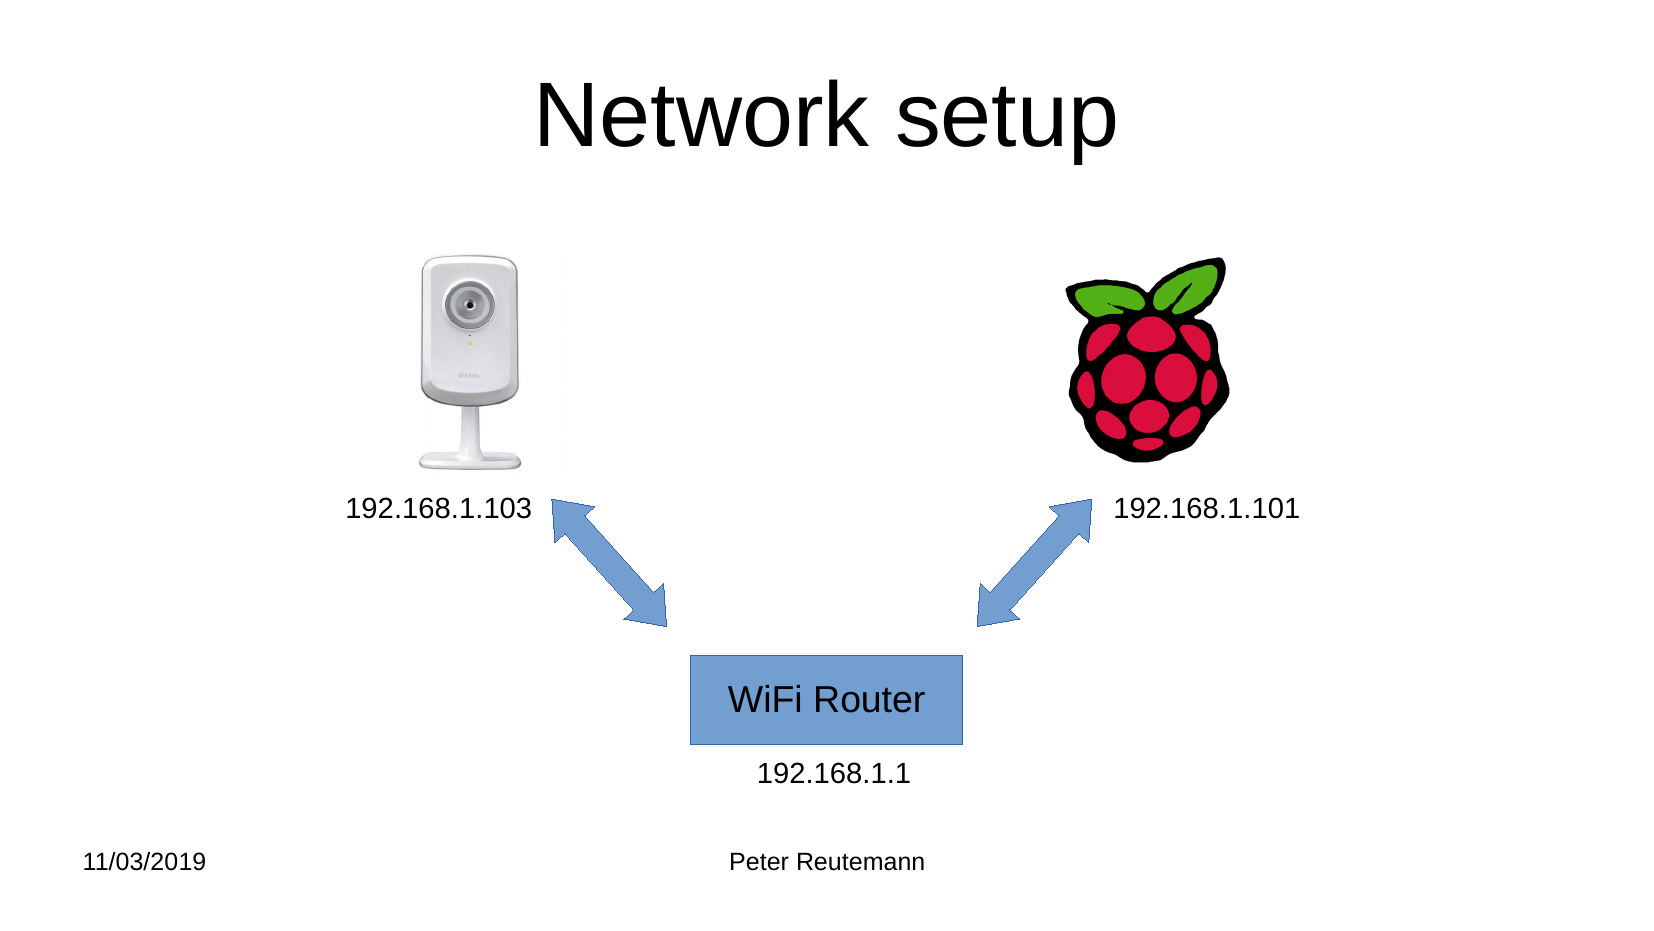

# Network setup
192.168.1.103
192.168.1.101
WiFi Router
192.168.1.1
11/03/2019
Peter Reutemann